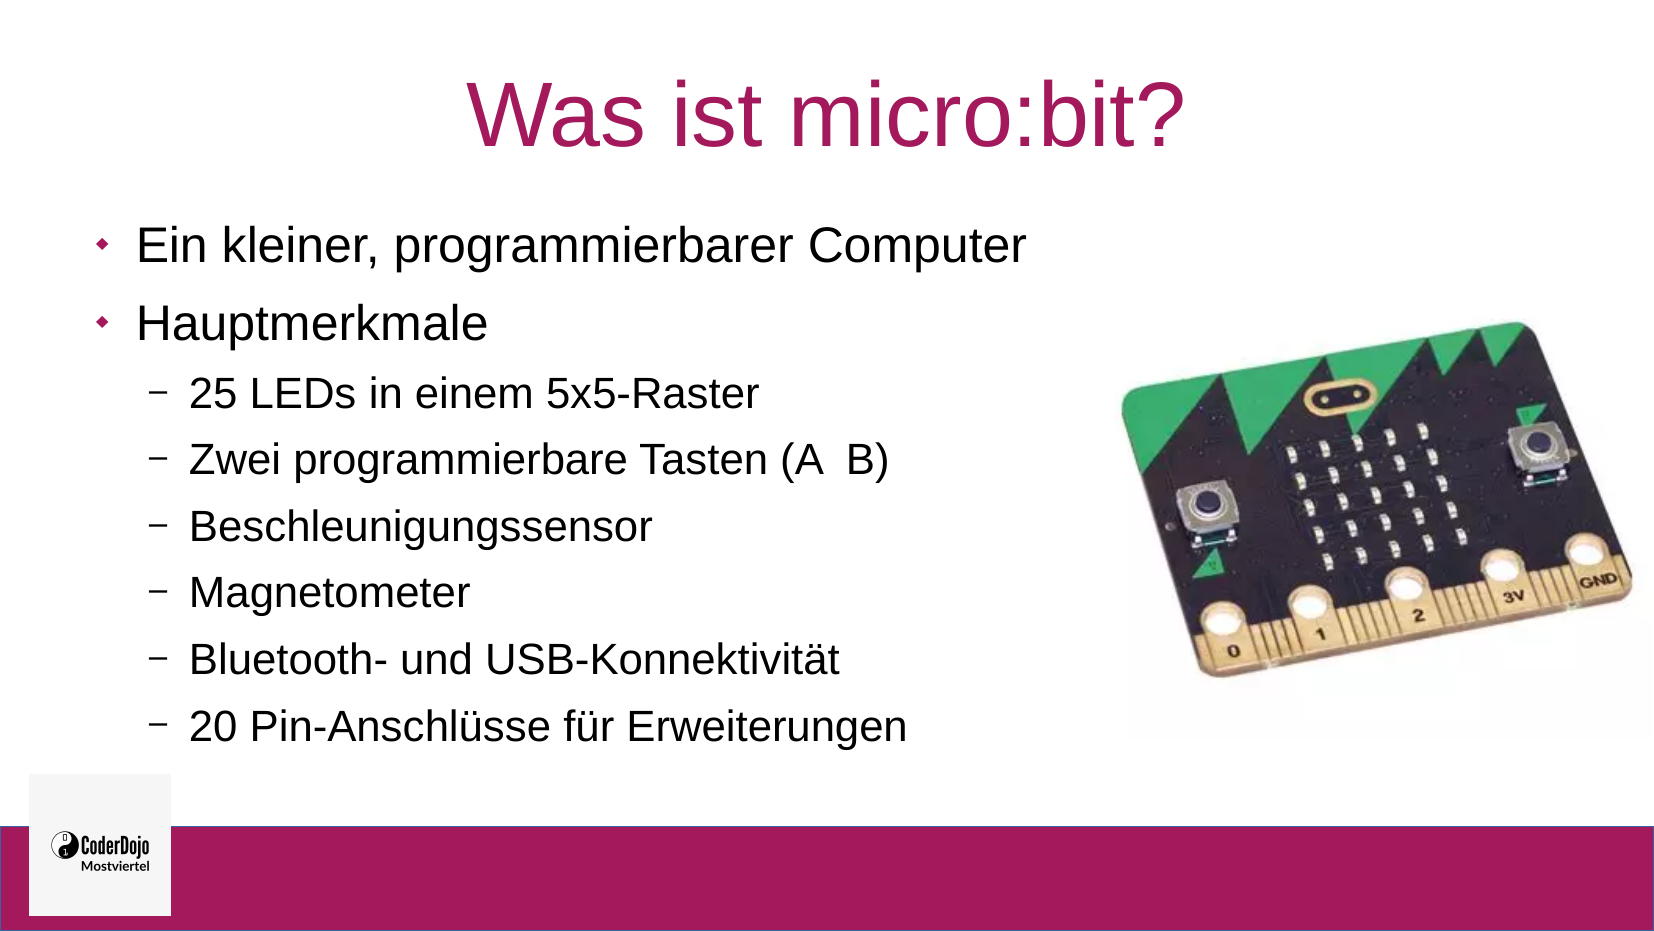

# Was ist micro:bit?
Ein kleiner, programmierbarer Computer
Hauptmerkmale
25 LEDs in einem 5x5-Raster
Zwei programmierbare Tasten (A B)
Beschleunigungssensor
Magnetometer
Bluetooth- und USB-Konnektivität
20 Pin-Anschlüsse für Erweiterungen